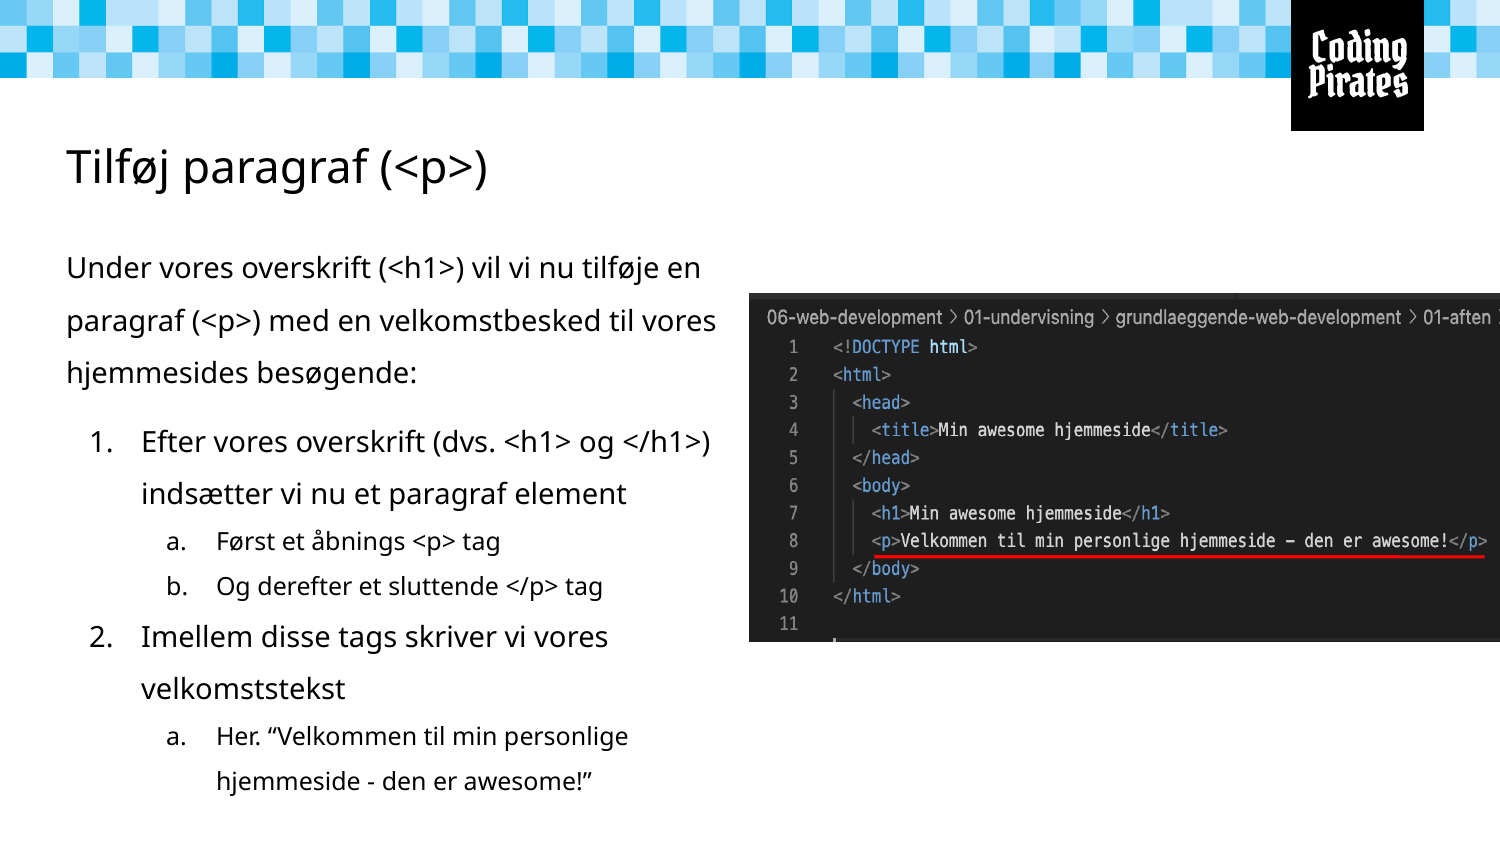

# Tilføj paragraf (<p>)
Under vores overskrift (<h1>) vil vi nu tilføje en paragraf (<p>) med en velkomstbesked til vores hjemmesides besøgende:
Efter vores overskrift (dvs. <h1> og </h1>) indsætter vi nu et paragraf element
Først et åbnings <p> tag
Og derefter et sluttende </p> tag
Imellem disse tags skriver vi vores velkomststekst
Her. “Velkommen til min personlige hjemmeside - den er awesome!”